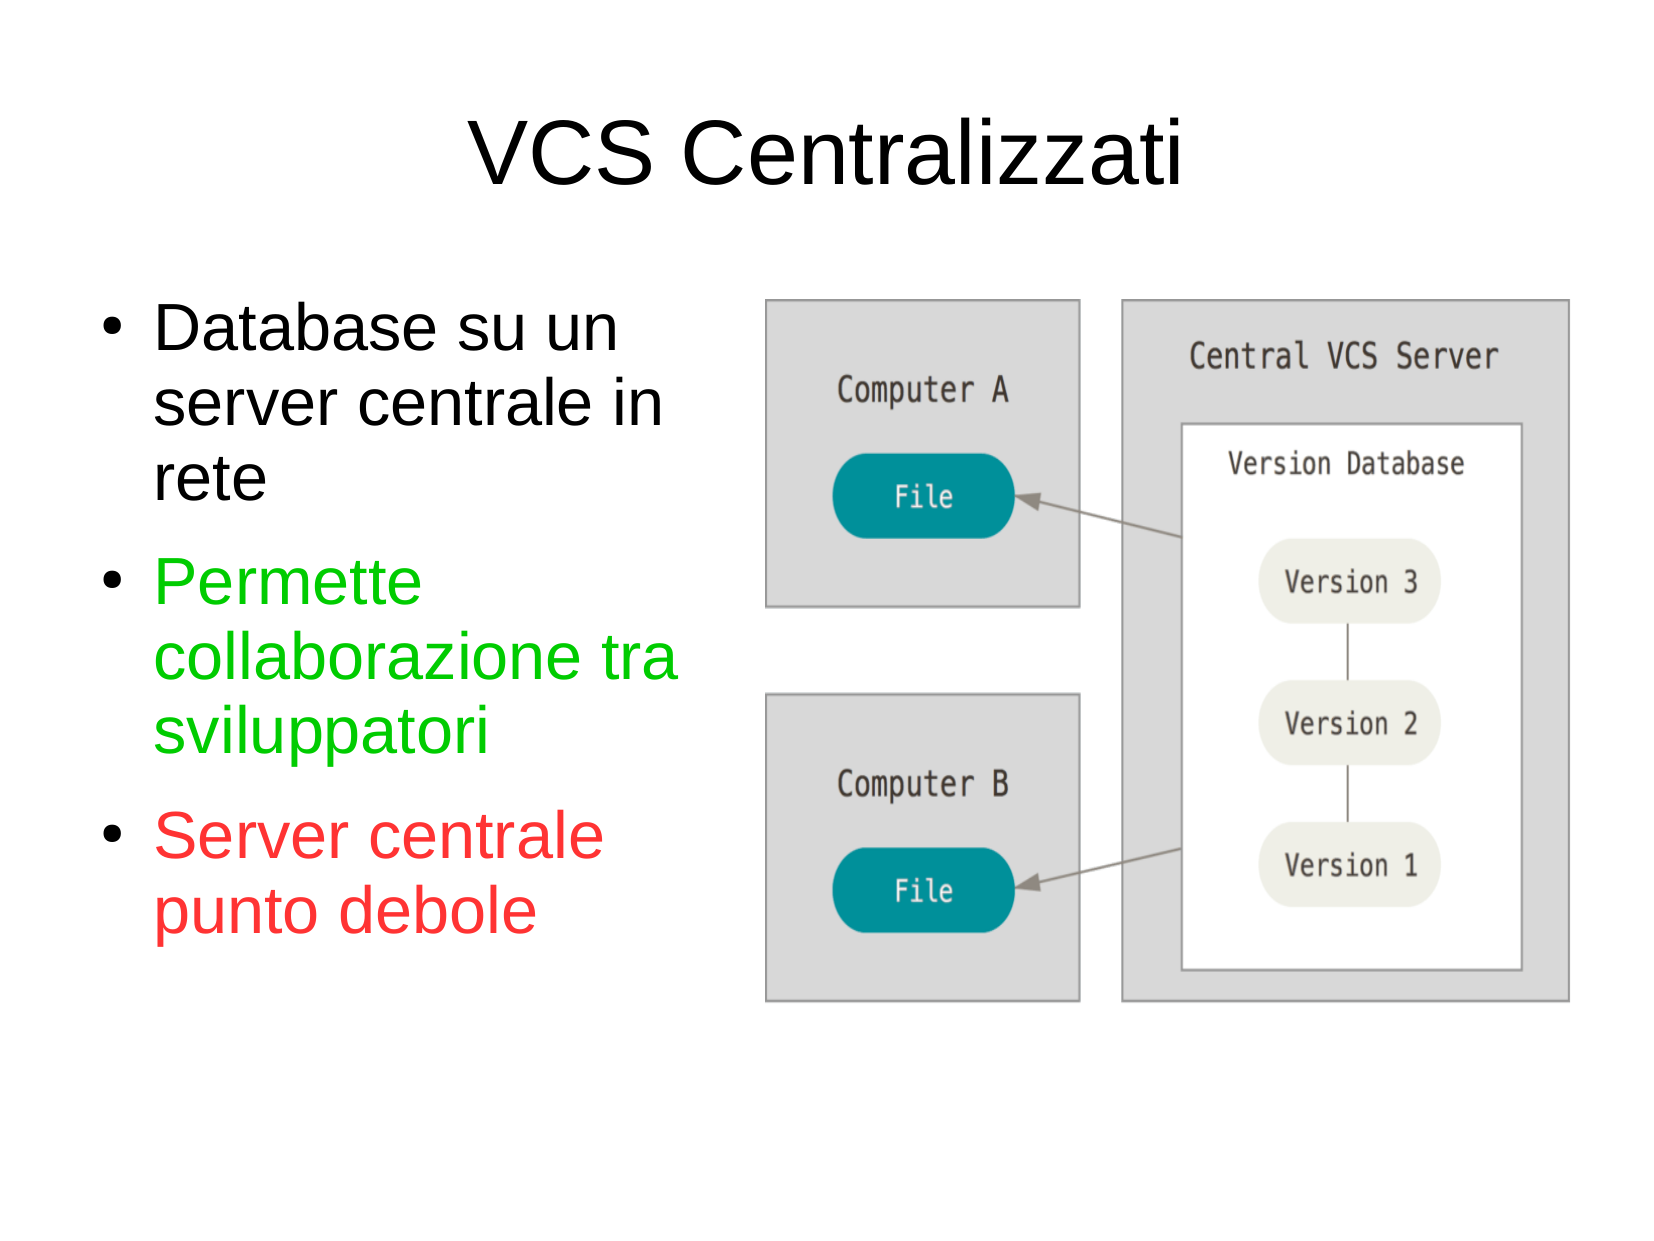

# VCS Centralizzati
Database su un server centrale in rete
Permette collaborazione tra sviluppatori
Server centrale punto debole